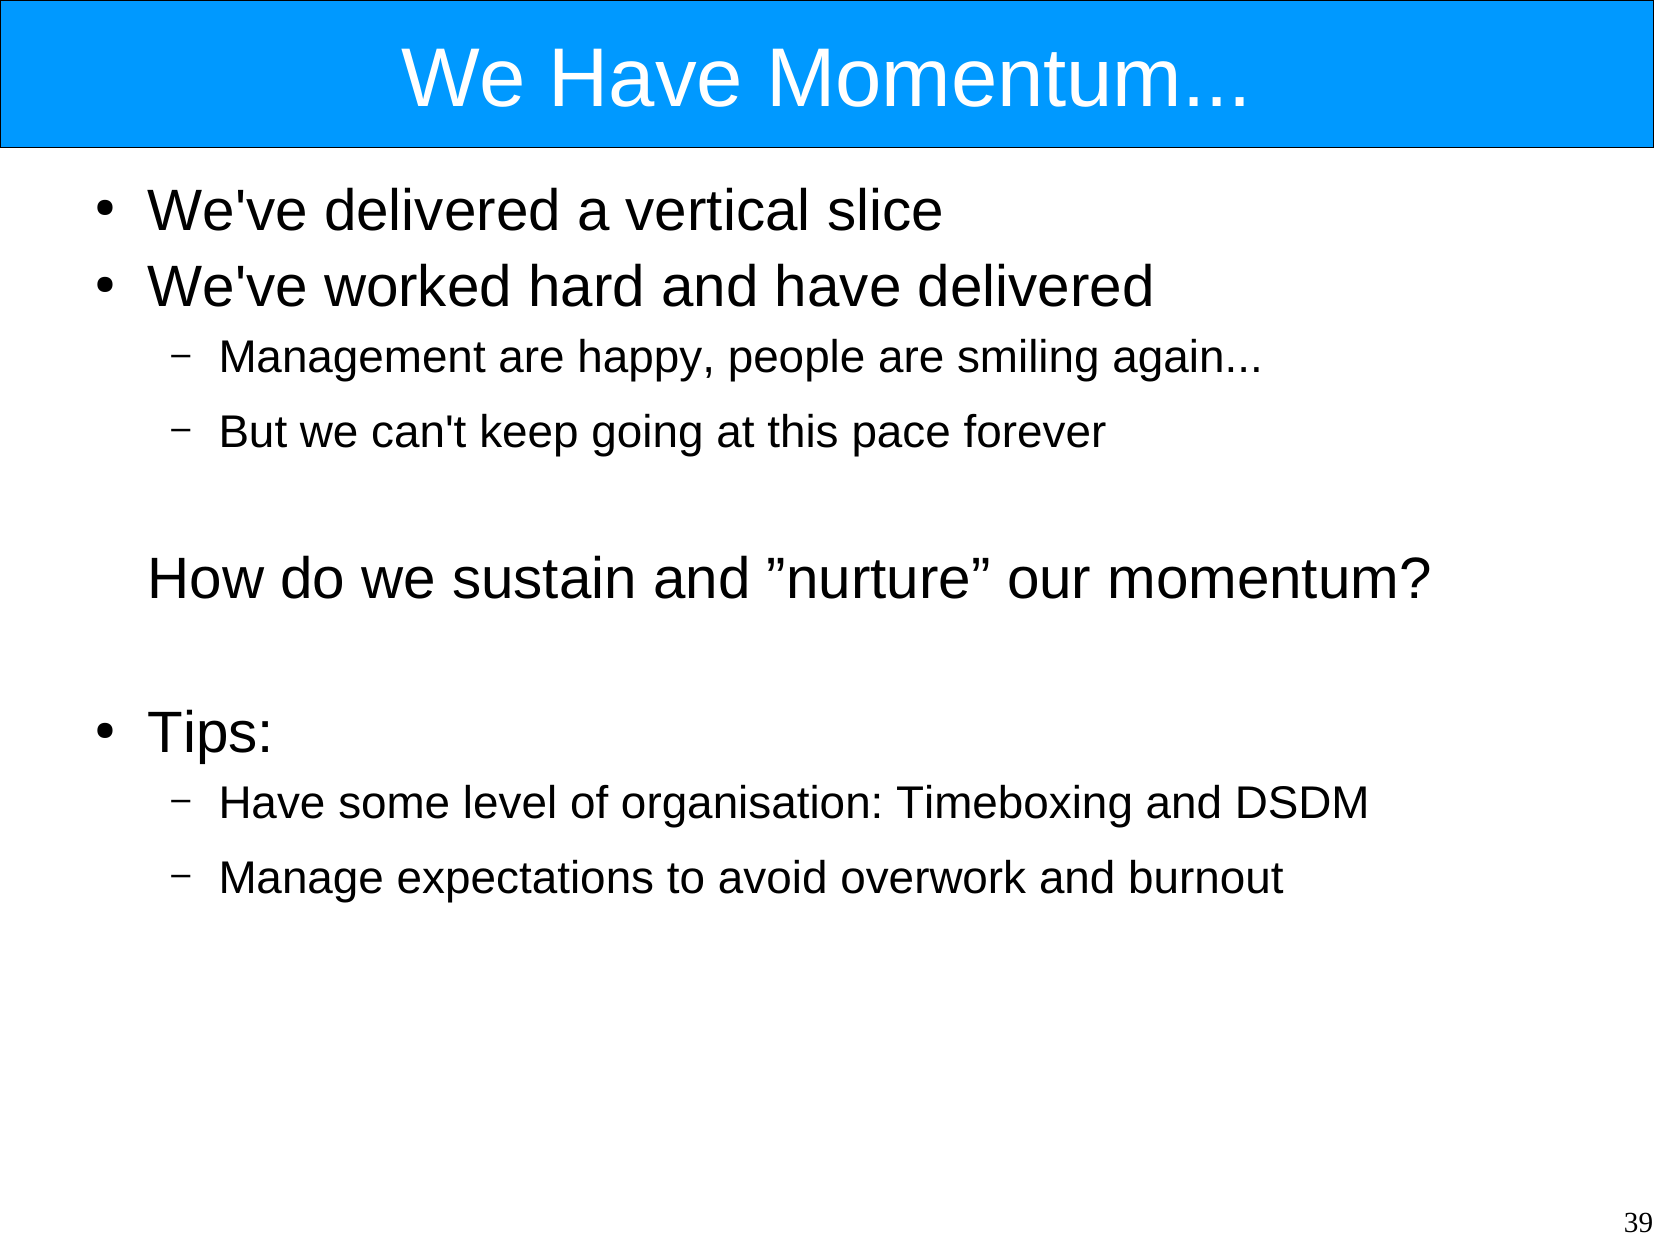

# We Have Momentum...
We've delivered a vertical slice
We've worked hard and have delivered
Management are happy, people are smiling again...
But we can't keep going at this pace forever
How do we sustain and ”nurture” our momentum?
Tips:
Have some level of organisation: Timeboxing and DSDM
Manage expectations to avoid overwork and burnout
39